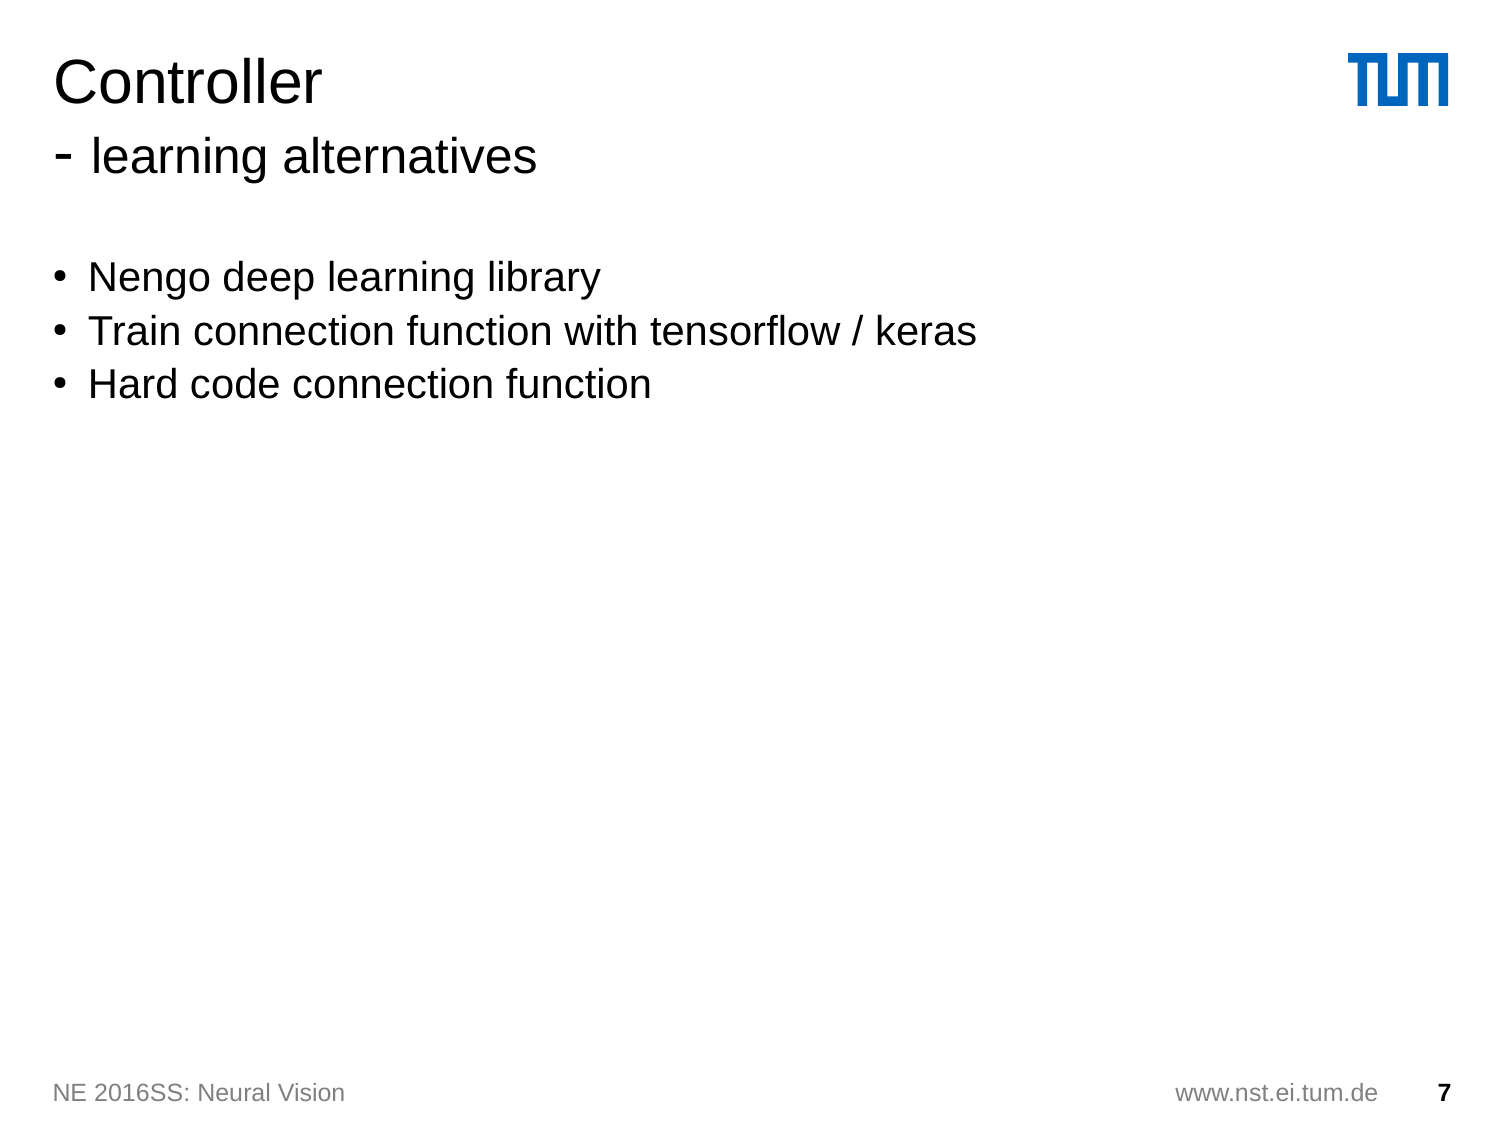

# Controller - learning alternatives
Nengo deep learning library
Train connection function with tensorflow / keras
Hard code connection function
NE 2016SS: Neural Vision
7